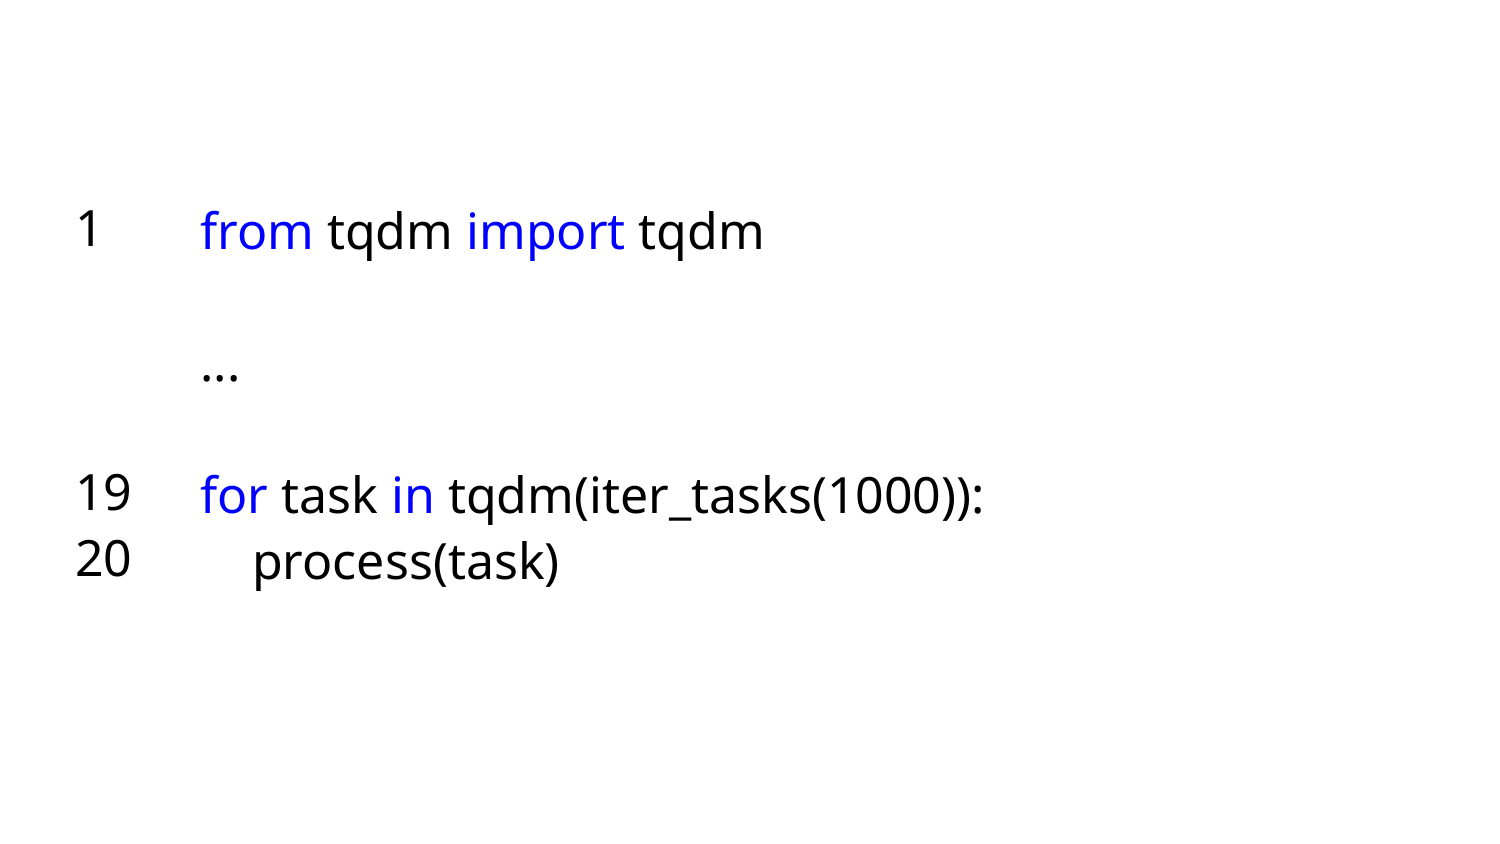

1
19
20
# from tqdm import tqdm ... for task in tqdm(iter_tasks(1000)): process(task)